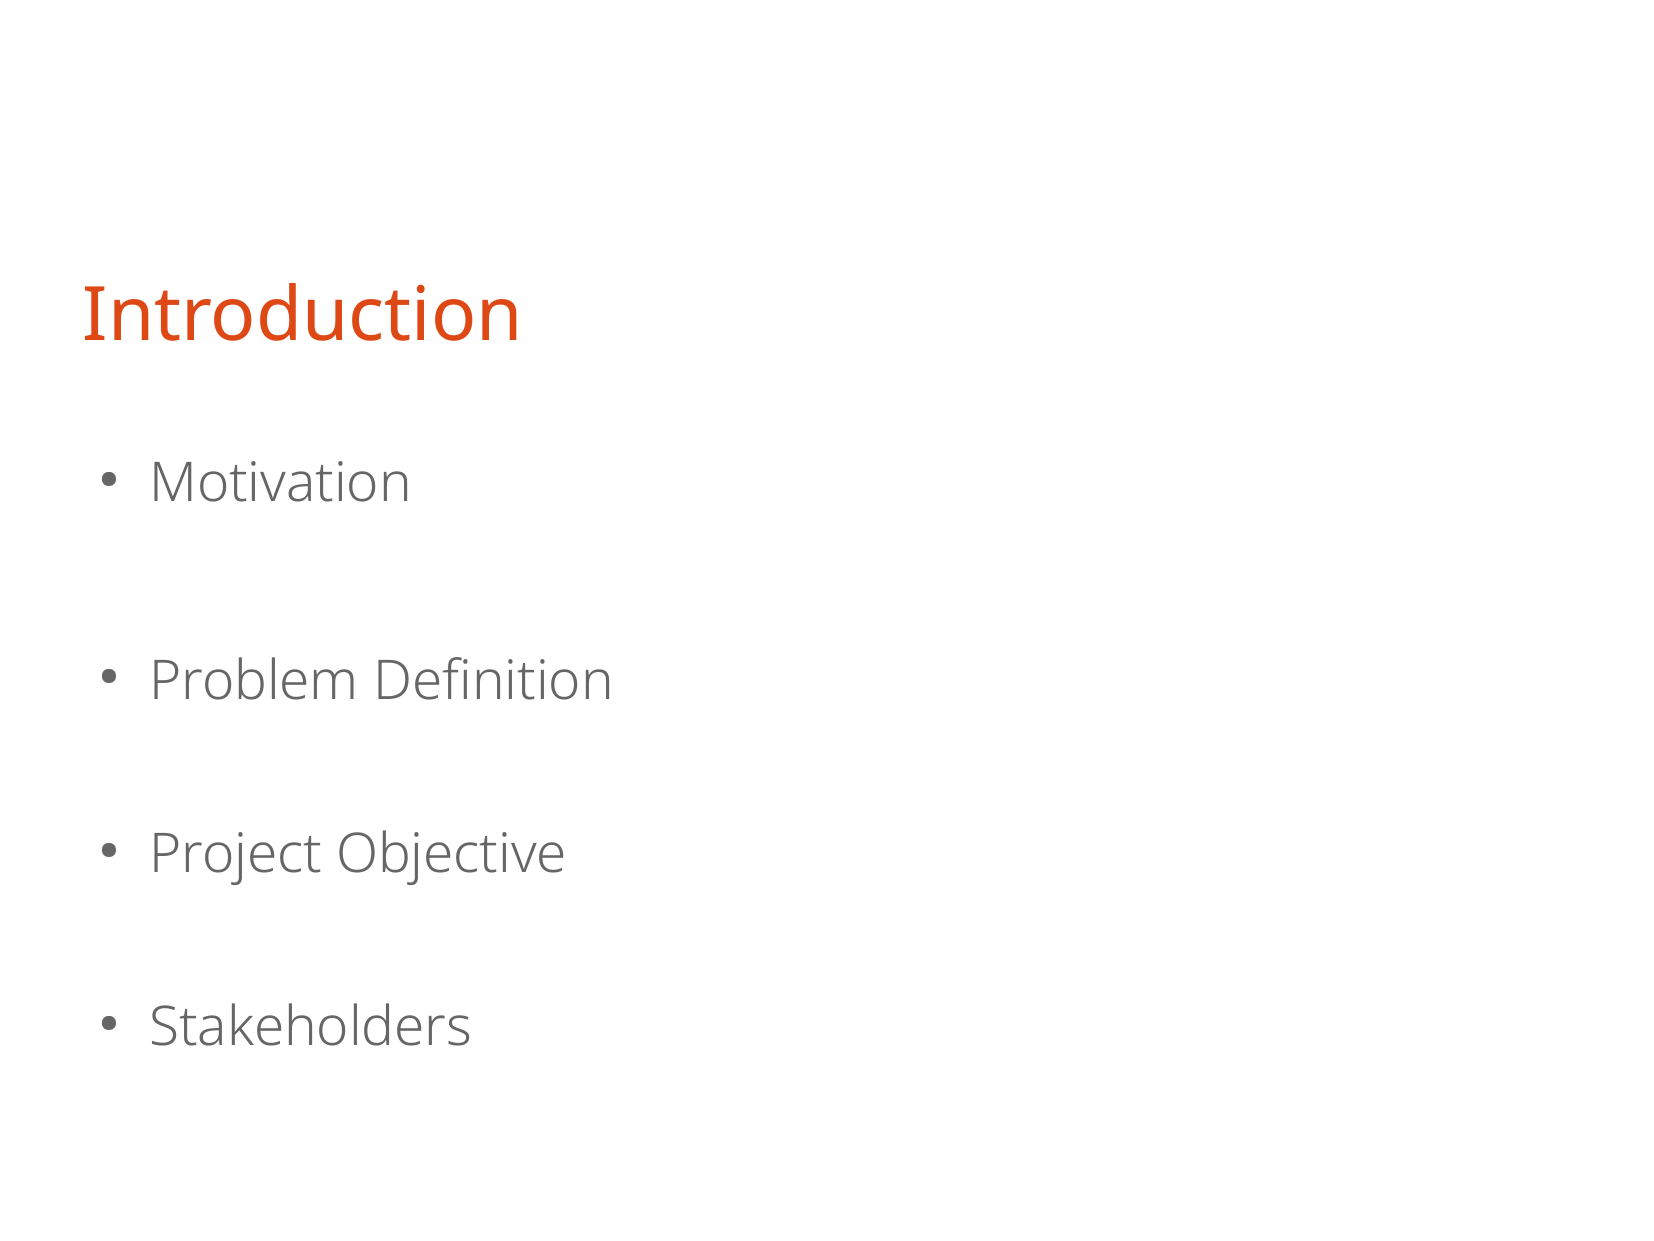

# Introduction
Motivation
Problem Definition
Project Objective
Stakeholders